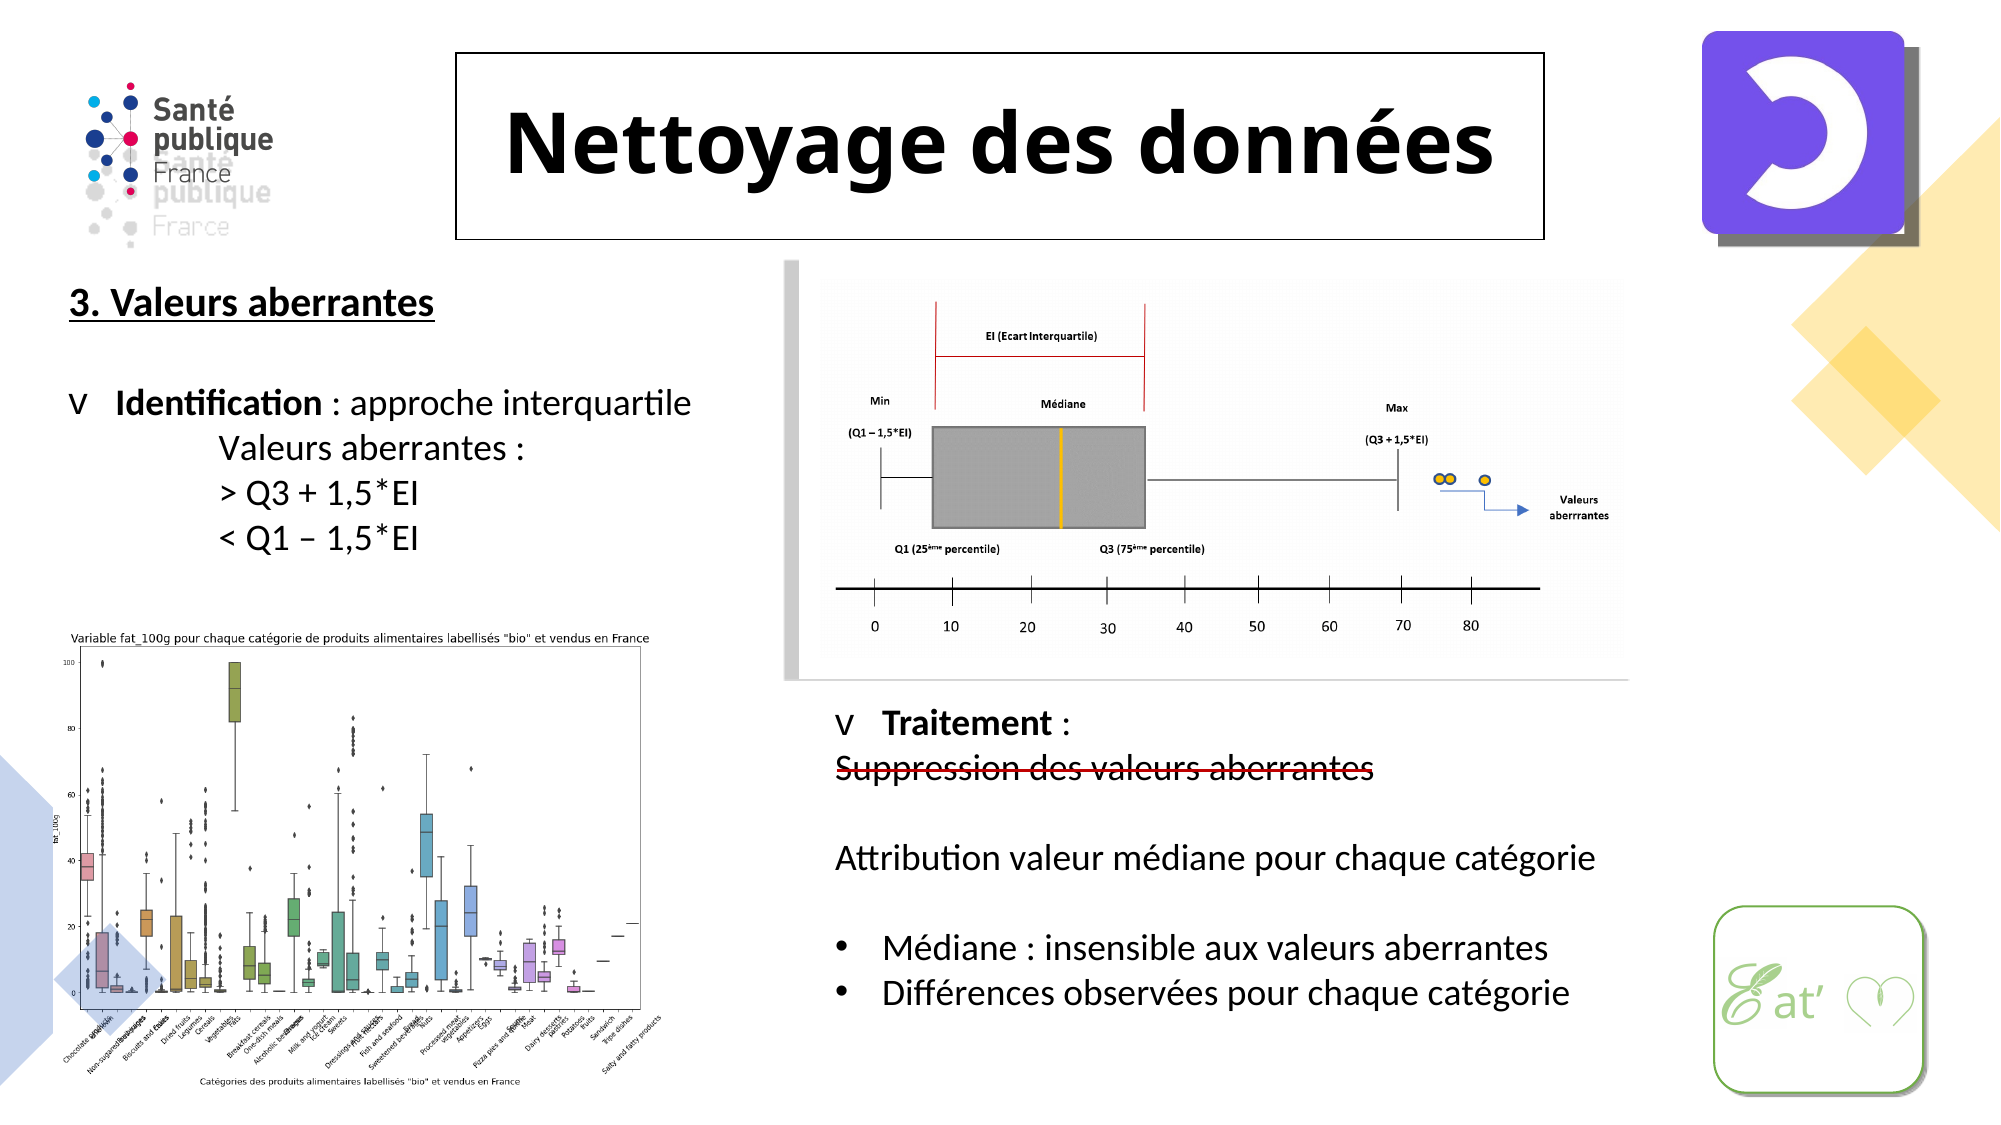

# Nettoyage des données
3. Valeurs aberrantes
Identification : approche interquartile
Valeurs aberrantes :
> Q3 + 1,5*EI
< Q1 – 1,5*EI
Traitement :
Suppression des valeurs aberrantes
Attribution valeur médiane pour chaque catégorie
Médiane : insensible aux valeurs aberrantes
Différences observées pour chaque catégorie
at’